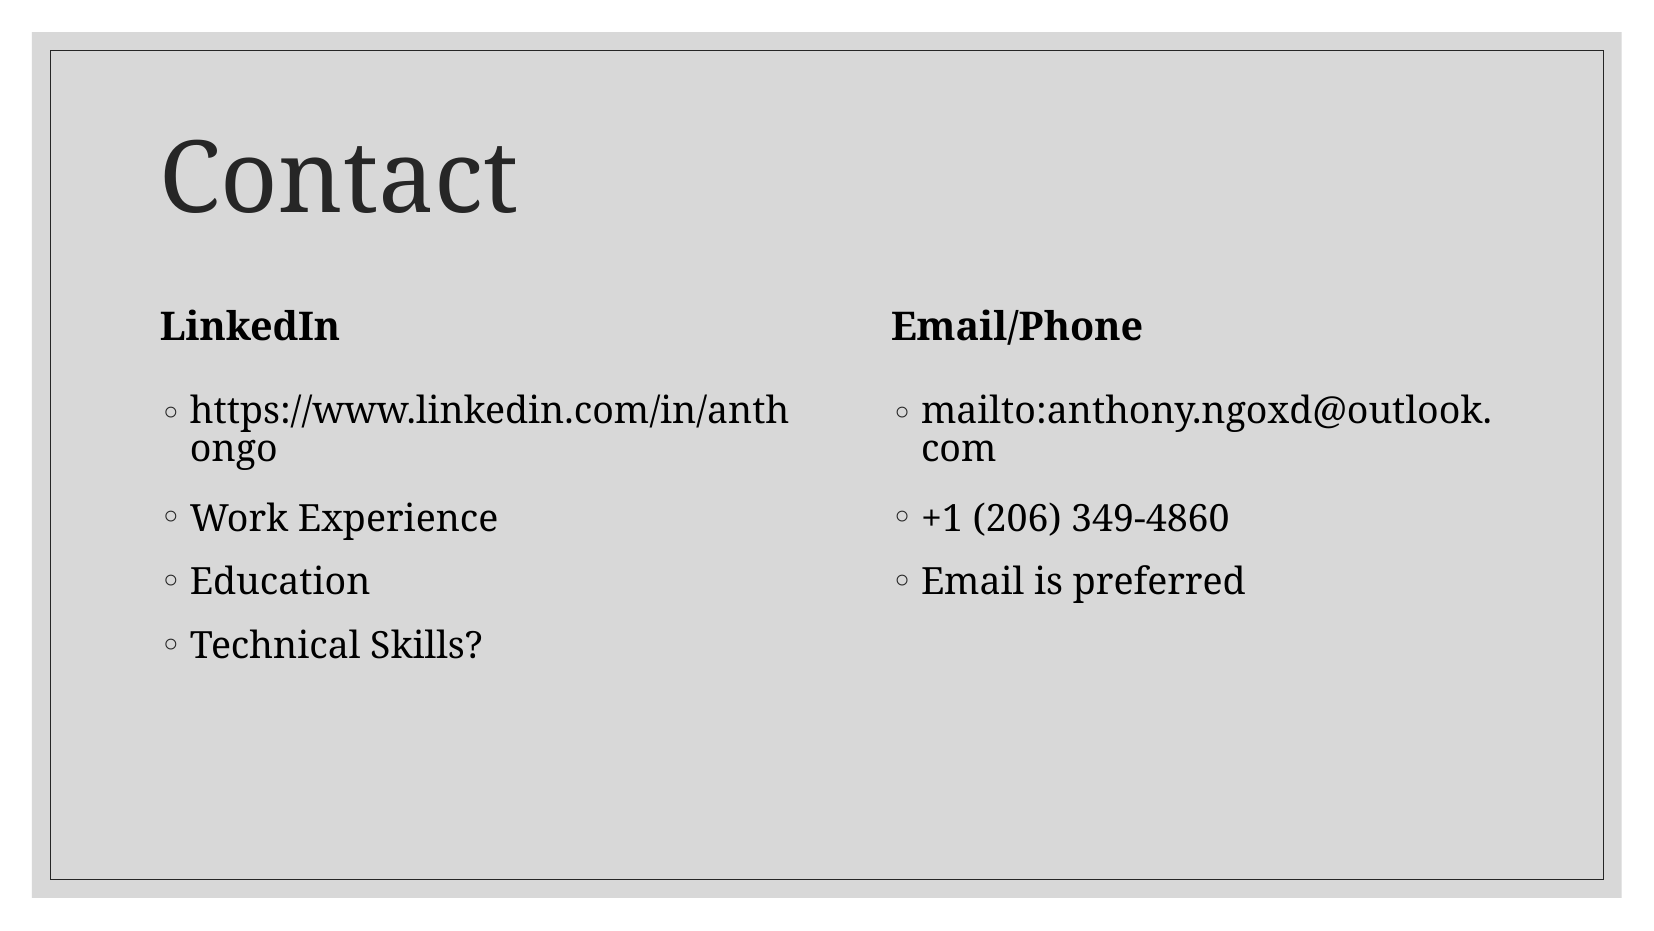

# Contact
LinkedIn
Email/Phone
https://www.linkedin.com/in/anthongo
Work Experience
Education
Technical Skills?
mailto:anthony.ngoxd@outlook.com
+1 (206) 349-4860
Email is preferred